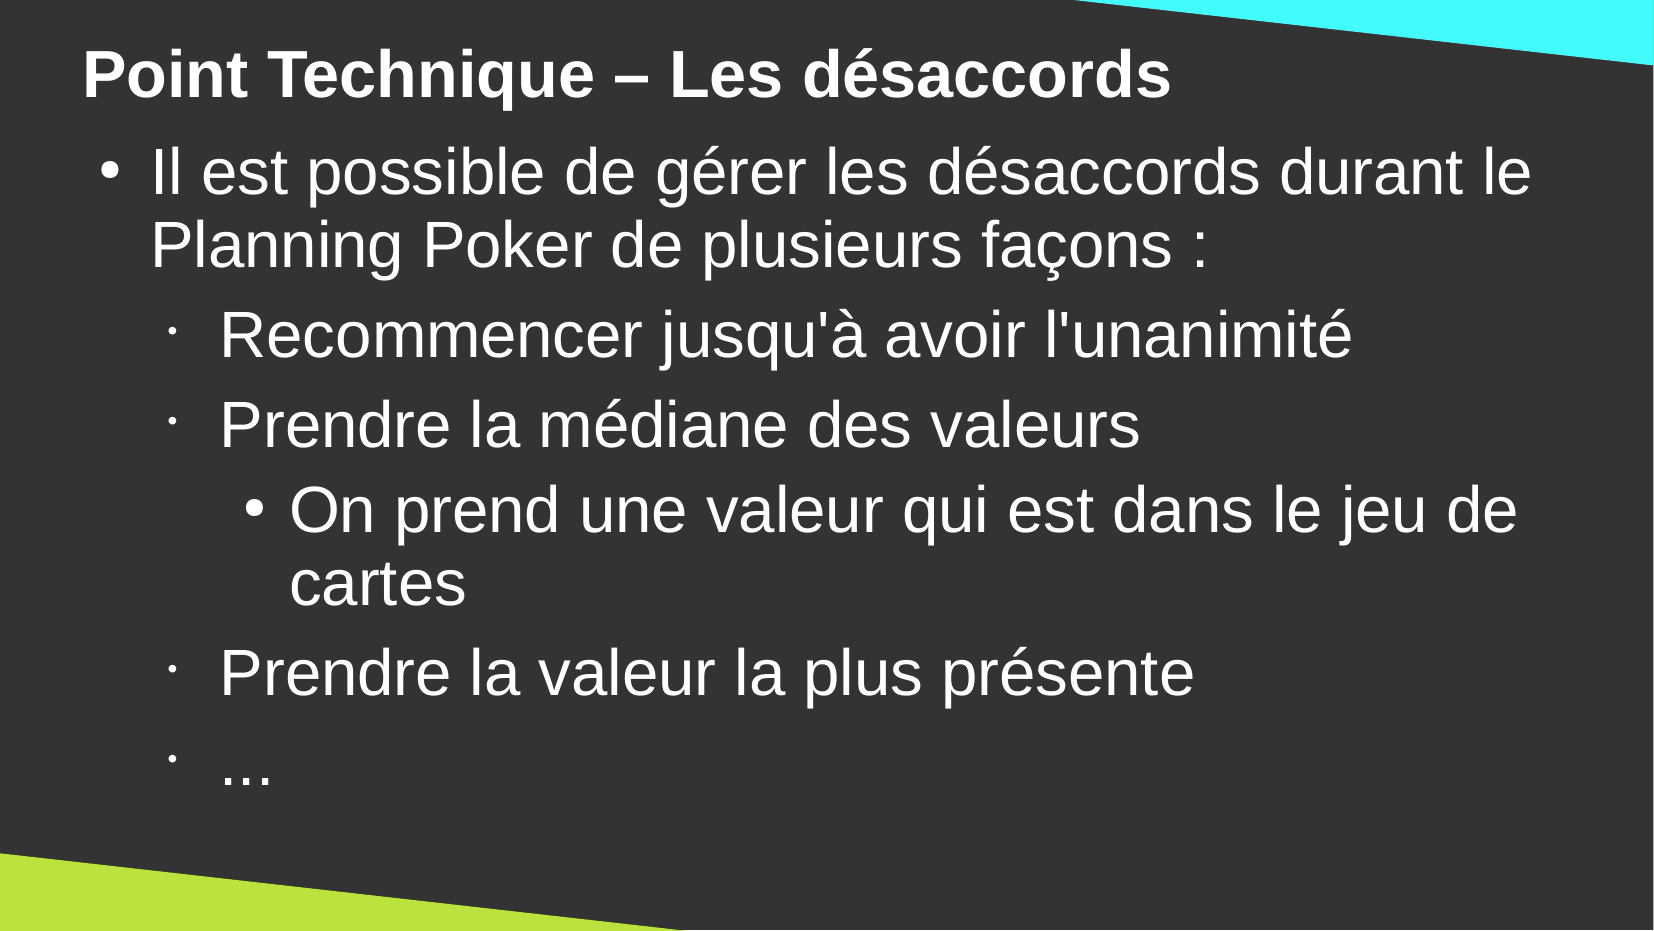

# Point Technique – Les désaccords
Il est possible de gérer les désaccords durant le Planning Poker de plusieurs façons :
Recommencer jusqu'à avoir l'unanimité
Prendre la médiane des valeurs
On prend une valeur qui est dans le jeu de cartes
Prendre la valeur la plus présente
...